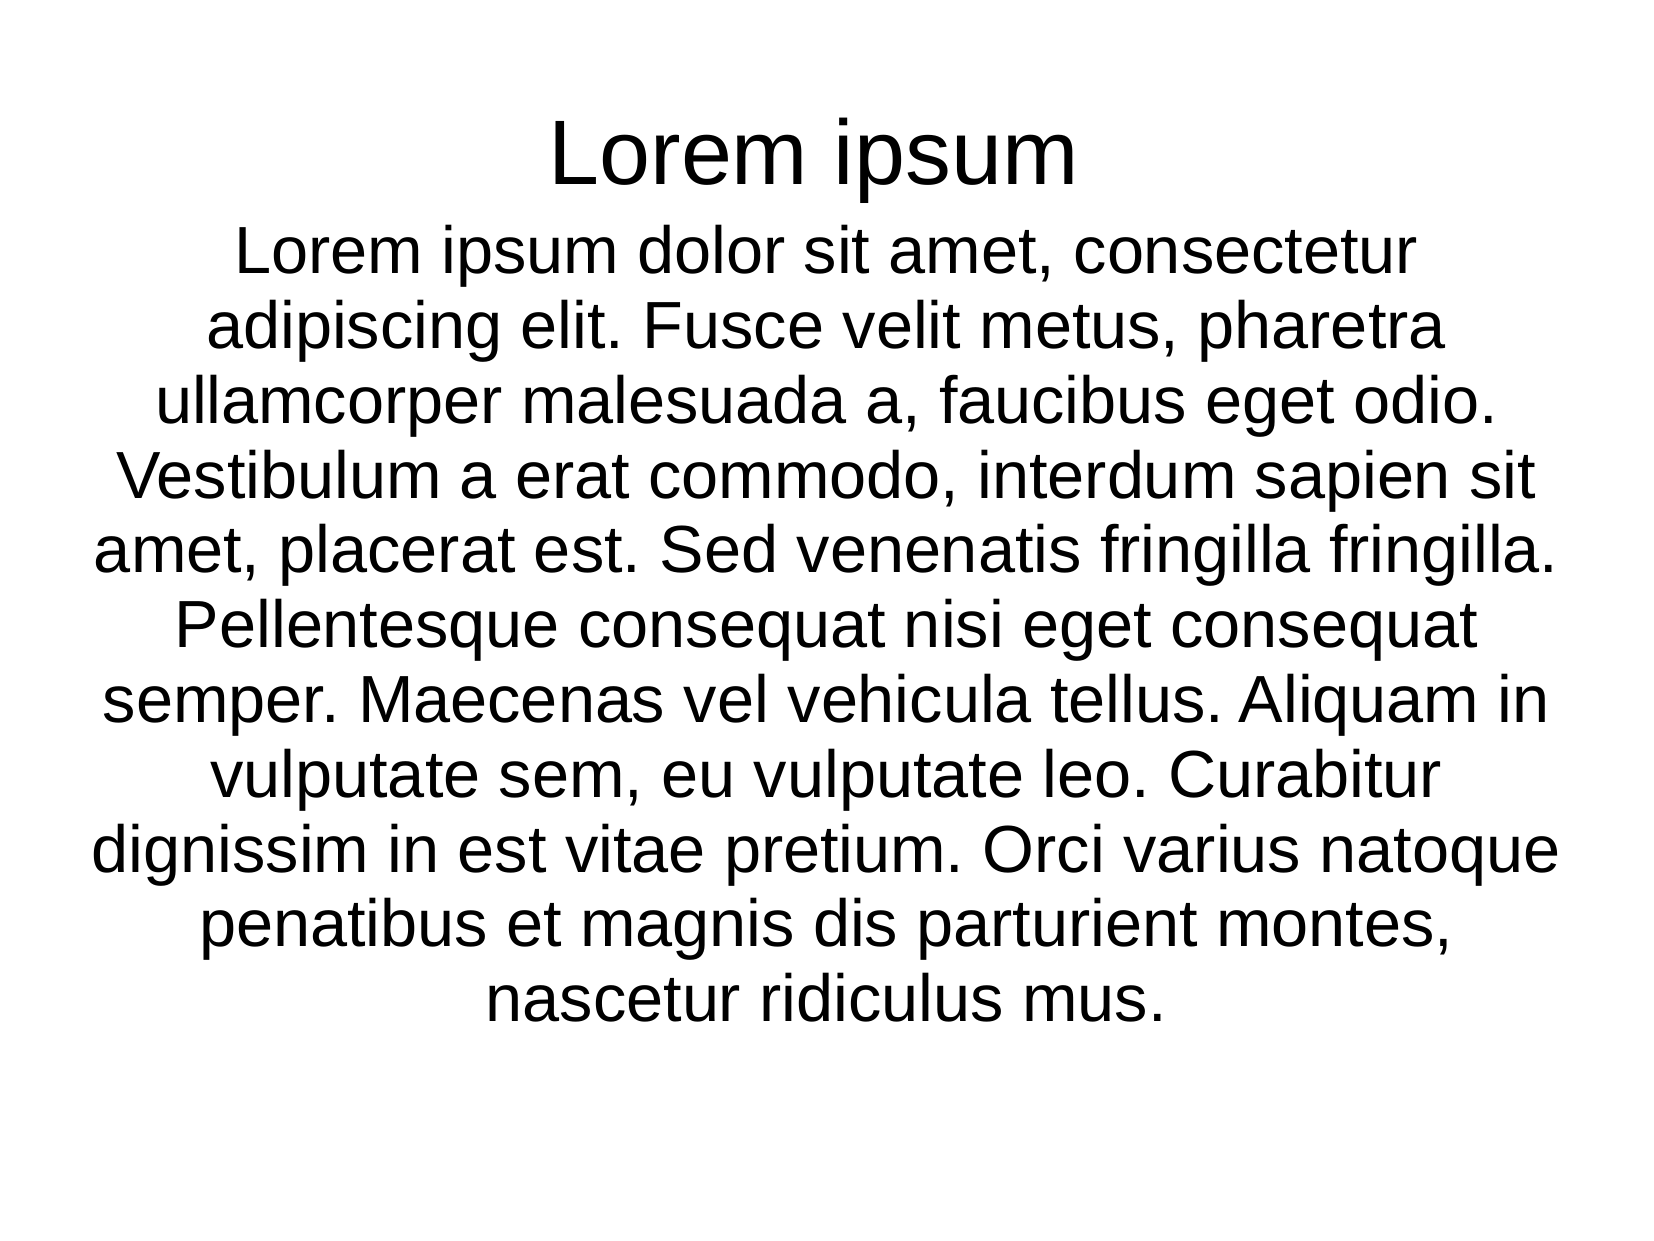

# Lorem ipsum
Lorem ipsum dolor sit amet, consectetur adipiscing elit. Fusce velit metus, pharetra ullamcorper malesuada a, faucibus eget odio. Vestibulum a erat commodo, interdum sapien sit amet, placerat est. Sed venenatis fringilla fringilla. Pellentesque consequat nisi eget consequat semper. Maecenas vel vehicula tellus. Aliquam in vulputate sem, eu vulputate leo. Curabitur dignissim in est vitae pretium. Orci varius natoque penatibus et magnis dis parturient montes, nascetur ridiculus mus.